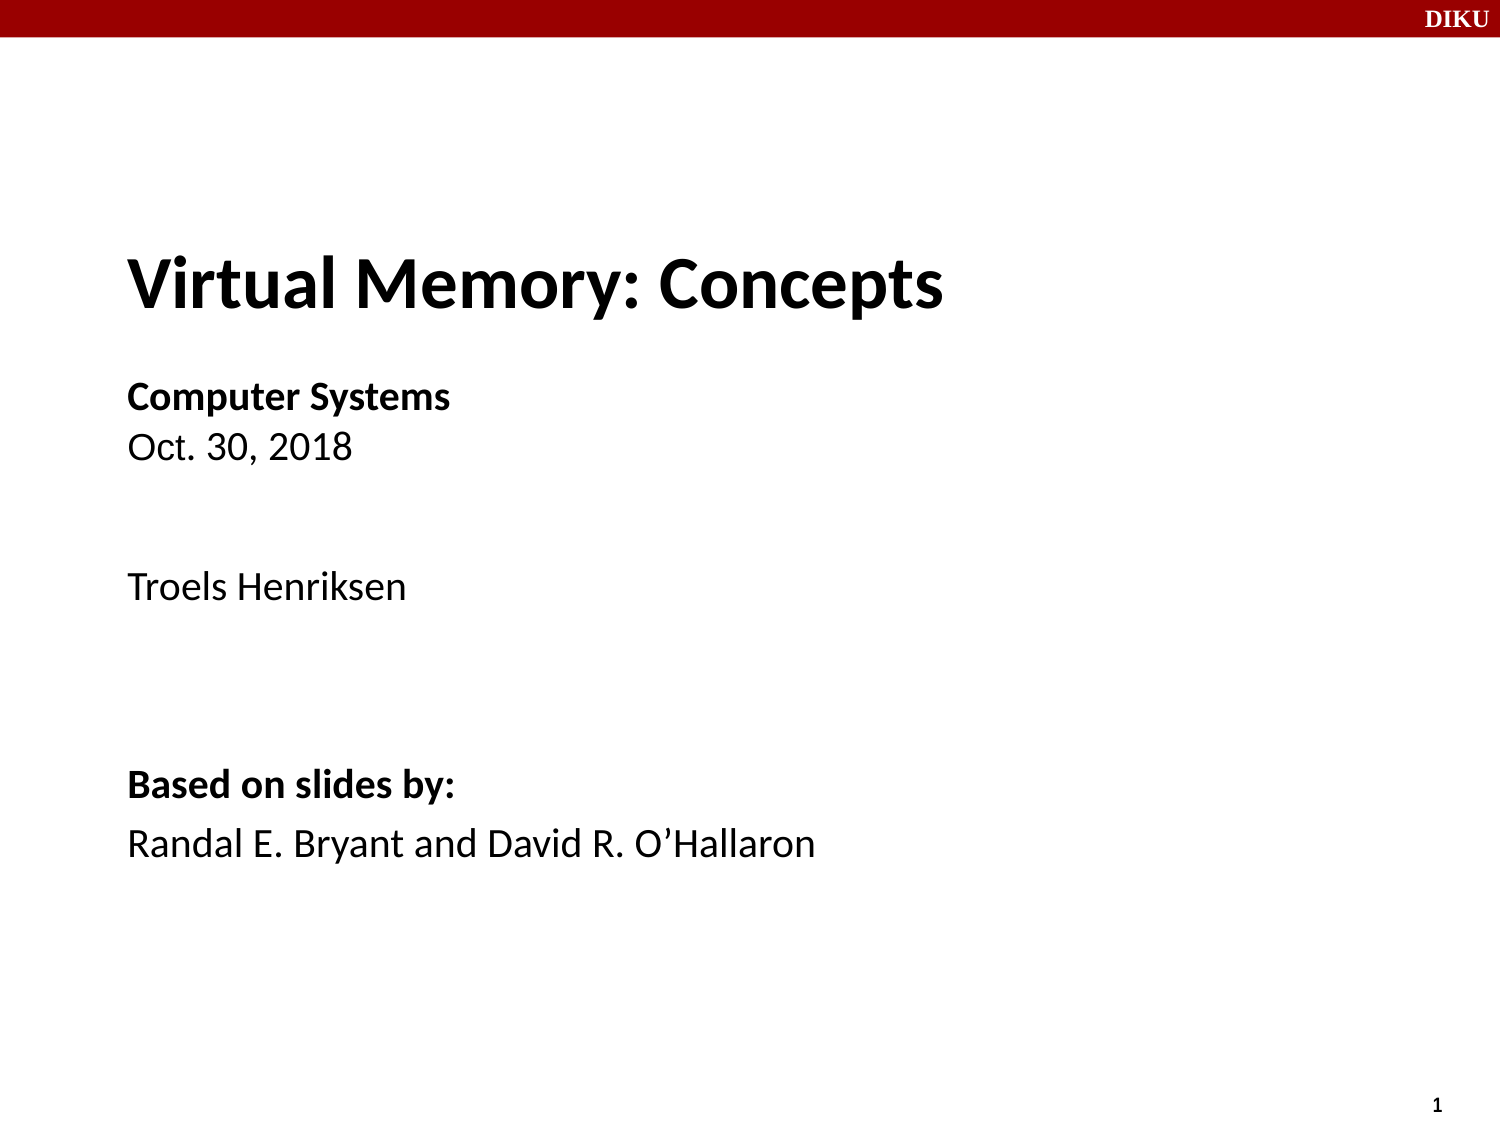

Virtual Memory: Concepts
Computer Systems
Oct. 30, 2018
Troels Henriksen
Based on slides by:
Randal E. Bryant and David R. O’Hallaron